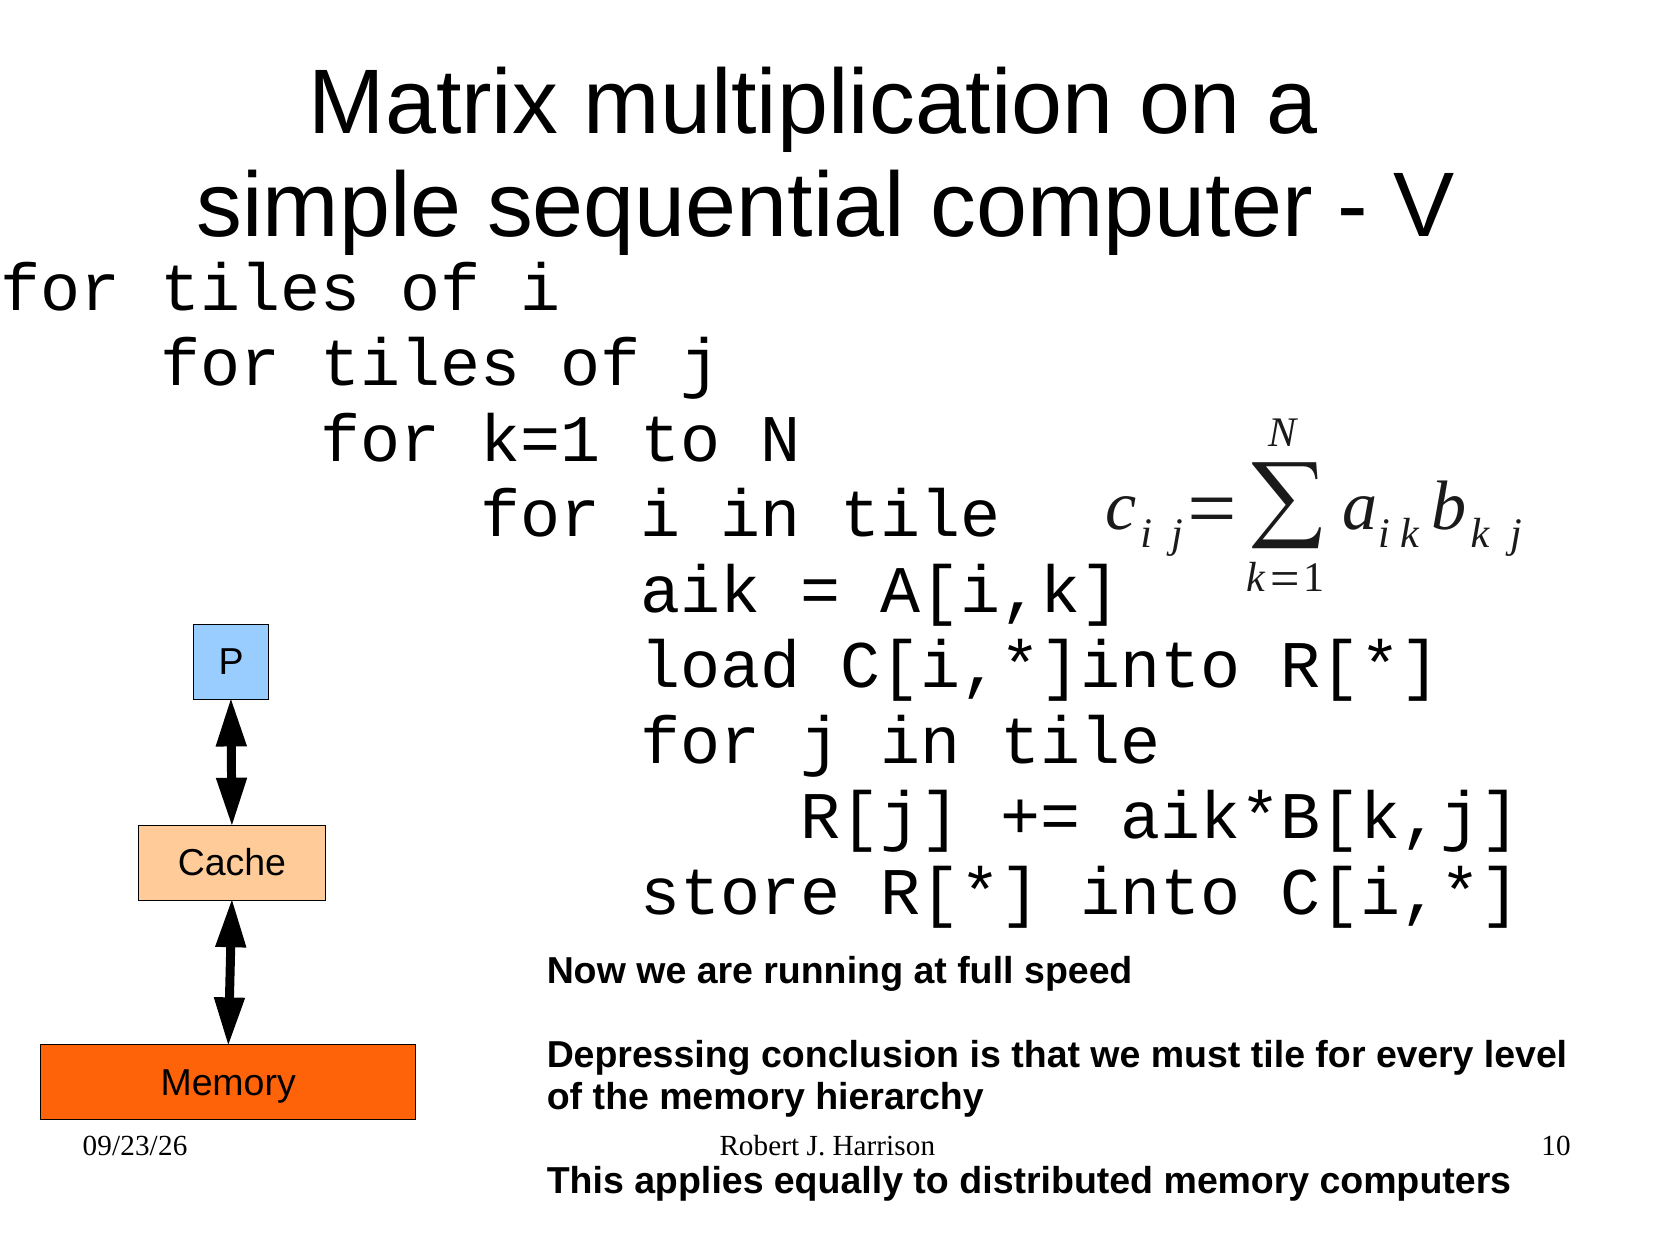

# Matrix multiplication on a simple sequential computer - V
for tiles of i
 for tiles of j
 for k=1 to N
 for i in tile
 aik = A[i,k]
 load C[i,*]into R[*]
 for j in tile
 R[j] += aik*B[k,j]
 store R[*] into C[i,*]
P
Cache
Now we are running at full speed
Depressing conclusion is that we must tile for every level
of the memory hierarchy
This applies equally to distributed memory computers
Memory
Robert J. Harrison
10